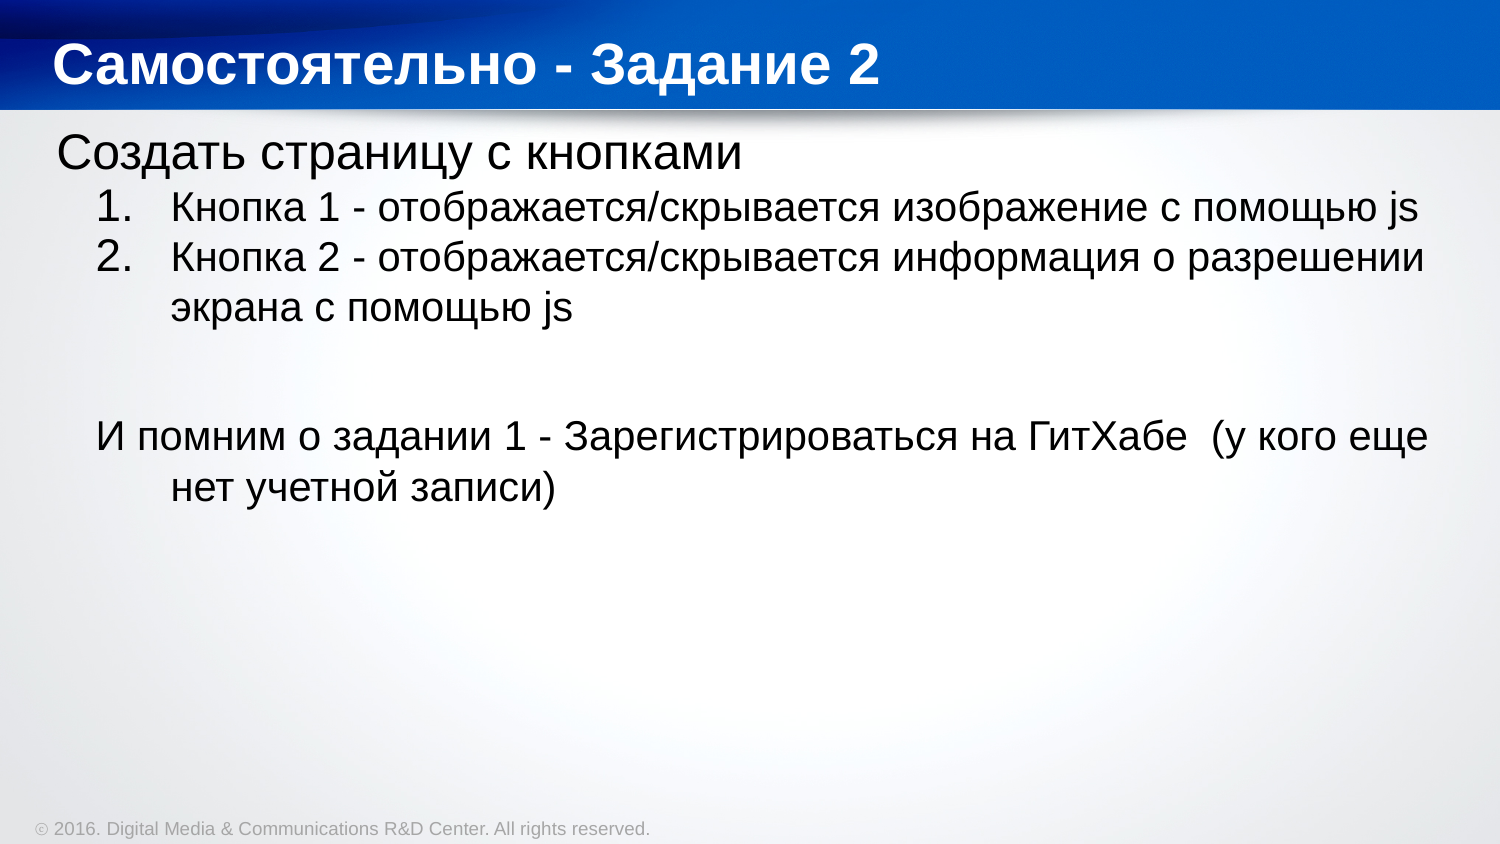

Самостоятельно - Задание 2
# Создать страницу с кнопками
Кнопка 1 - отображается/скрывается изображение с помощью js
Кнопка 2 - отображается/скрывается информация о разрешении экрана с помощью js
И помним о задании 1 - Зарегистрироваться на ГитХабе (у кого еще нет учетной записи)